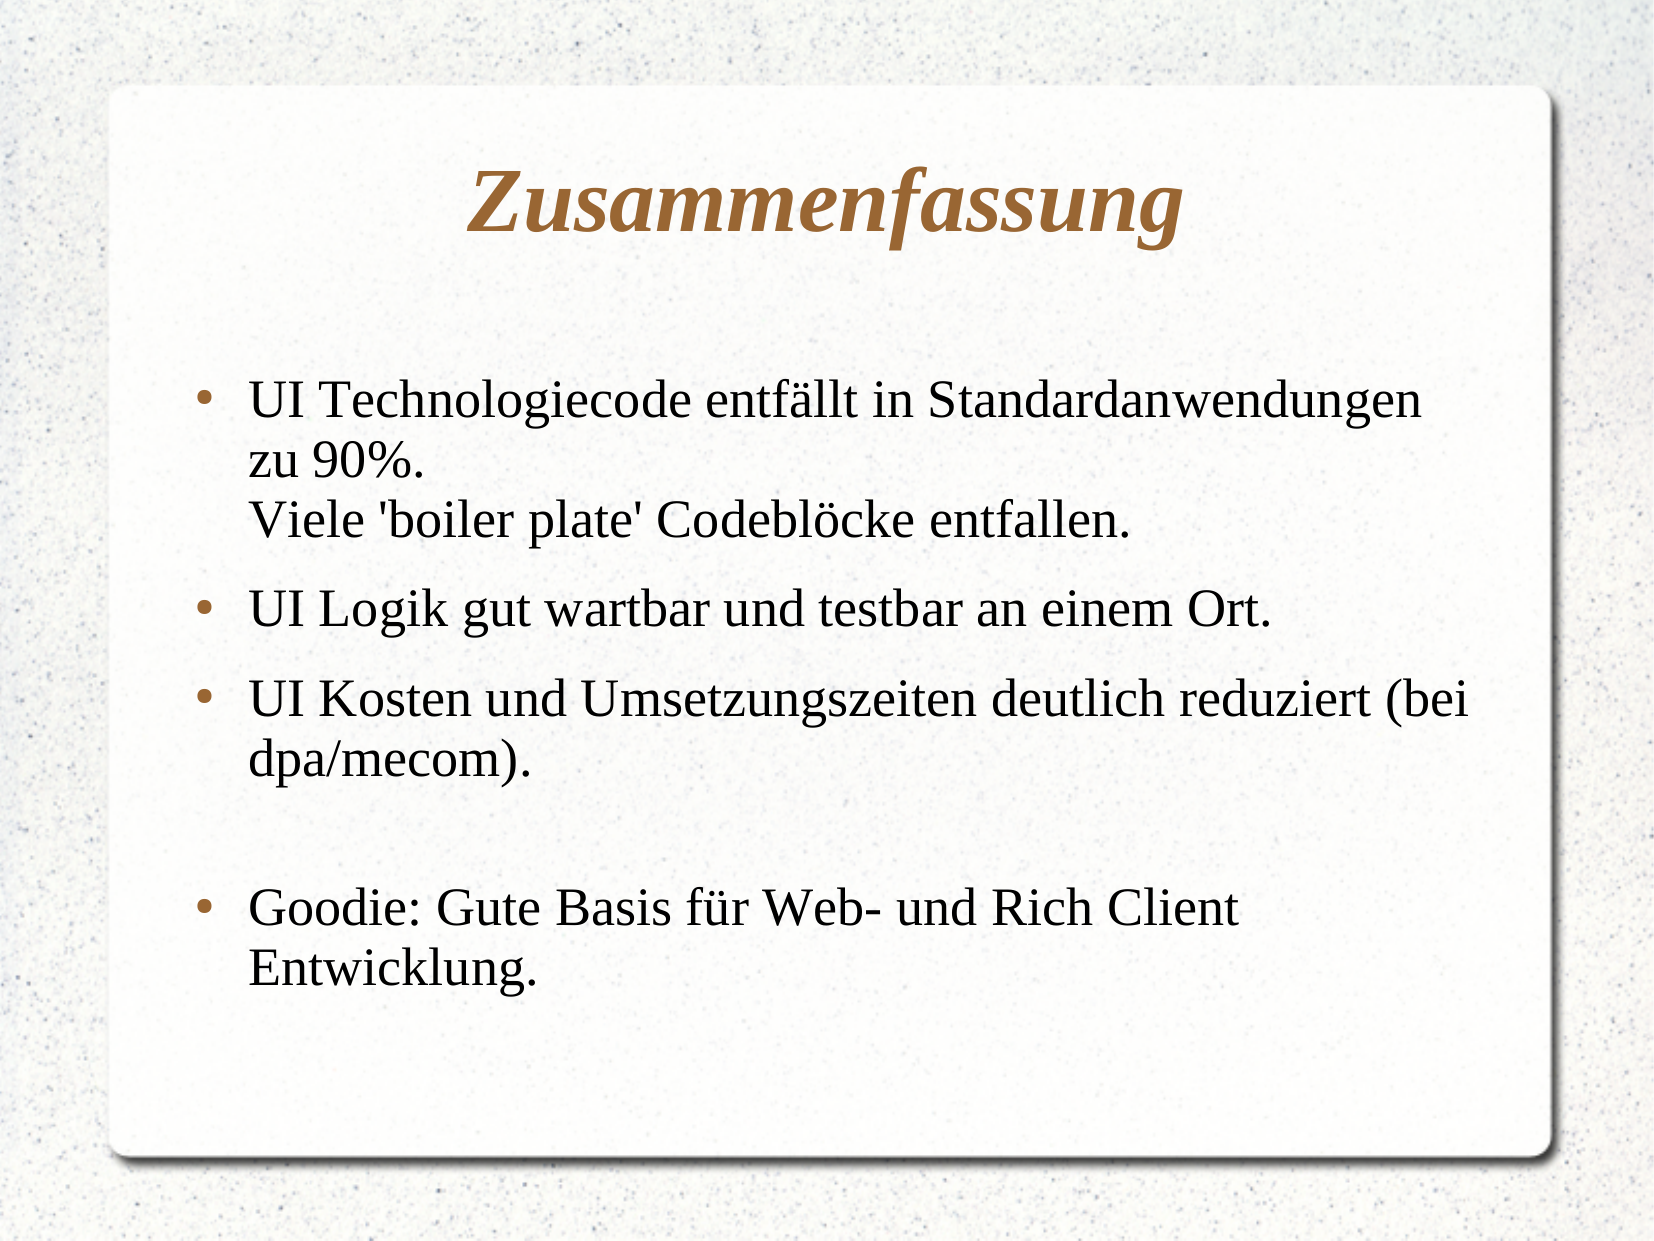

# Zusammenfassung
UI Technologiecode entfällt in Standardanwendungen zu 90%.
Viele 'boiler plate' Codeblöcke entfallen.
UI Logik gut wartbar und testbar an einem Ort.
UI Kosten und Umsetzungszeiten deutlich reduziert (bei dpa/mecom).
Goodie: Gute Basis für Web- und Rich Client Entwicklung.